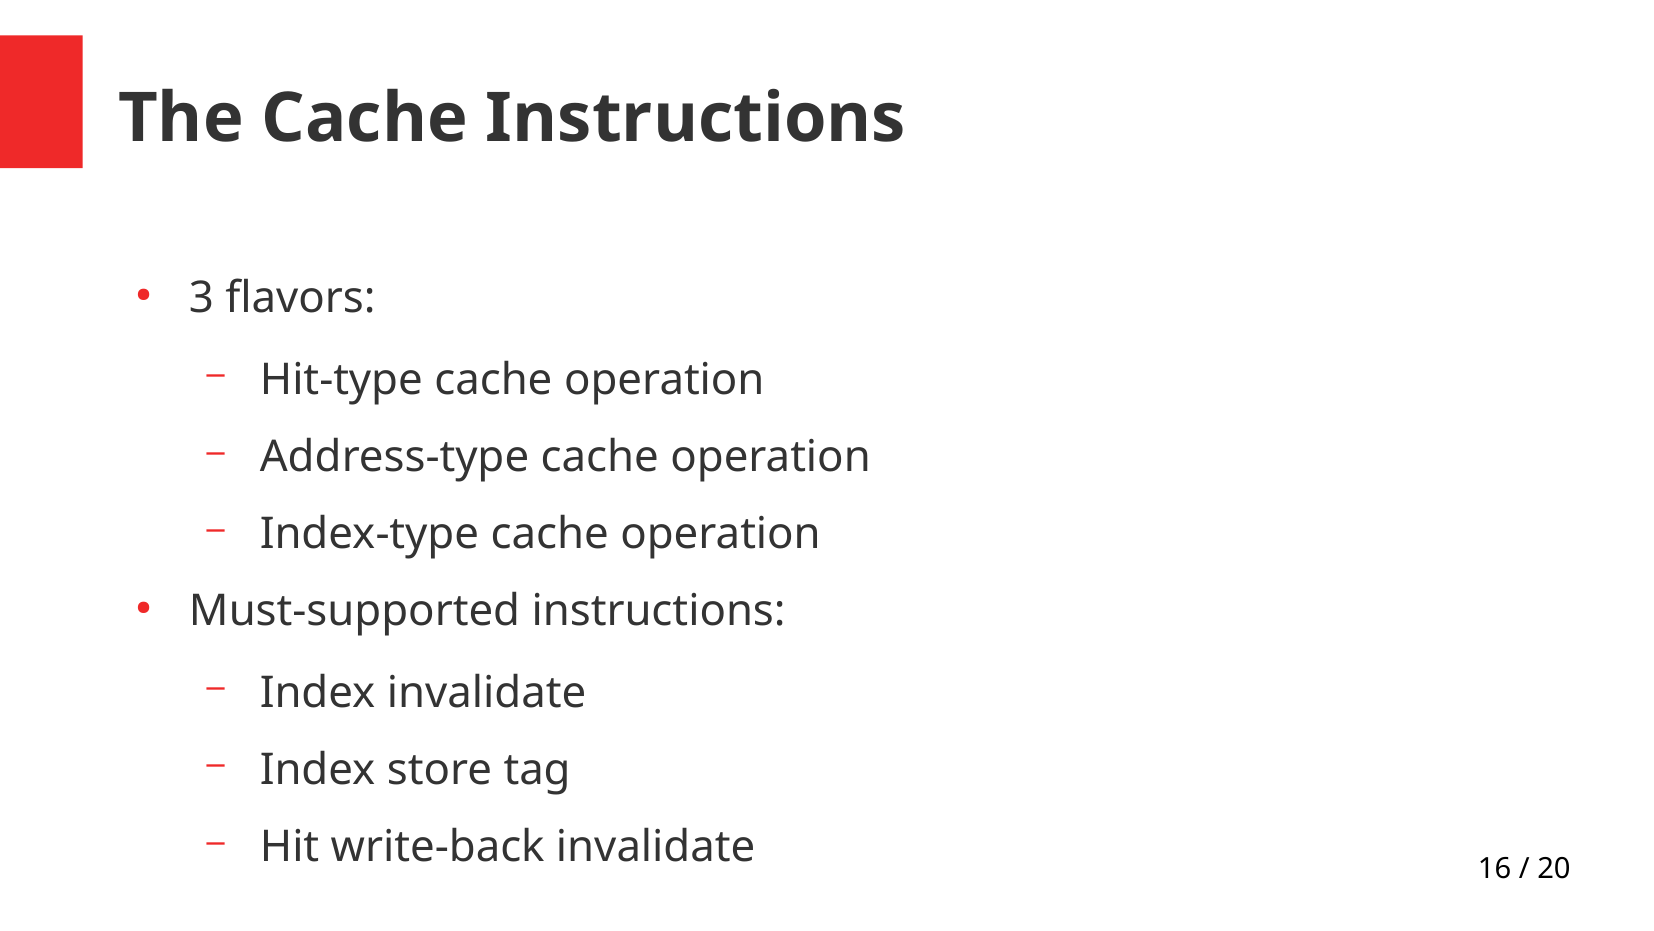

# The Cache Instructions
3 flavors:
Hit-type cache operation
Address-type cache operation
Index-type cache operation
Must-supported instructions:
Index invalidate
Index store tag
Hit write-back invalidate
16